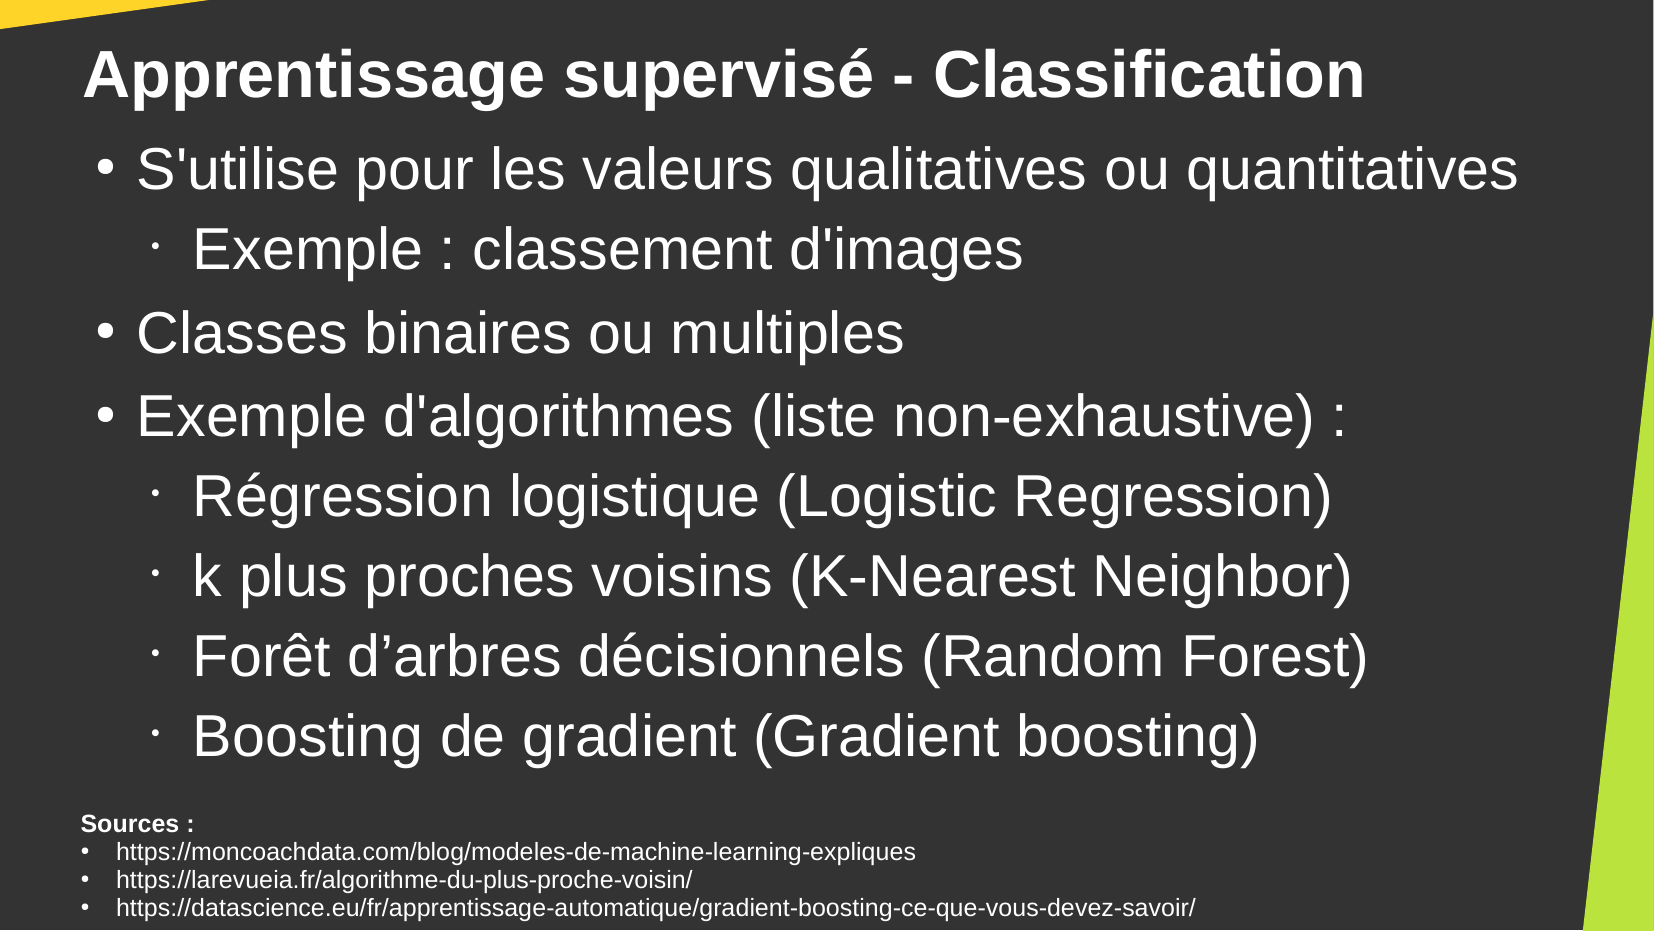

# Apprentissage supervisé - Classification
S'utilise pour les valeurs qualitatives ou quantitatives
Exemple : classement d'images
Classes binaires ou multiples
Exemple d'algorithmes (liste non-exhaustive) :
Régression logistique (Logistic Regression)
k plus proches voisins (K-Nearest Neighbor)
Forêt d’arbres décisionnels (Random Forest)
Boosting de gradient (Gradient boosting)
Sources :
https://moncoachdata.com/blog/modeles-de-machine-learning-expliques
https://larevueia.fr/algorithme-du-plus-proche-voisin/
https://datascience.eu/fr/apprentissage-automatique/gradient-boosting-ce-que-vous-devez-savoir/